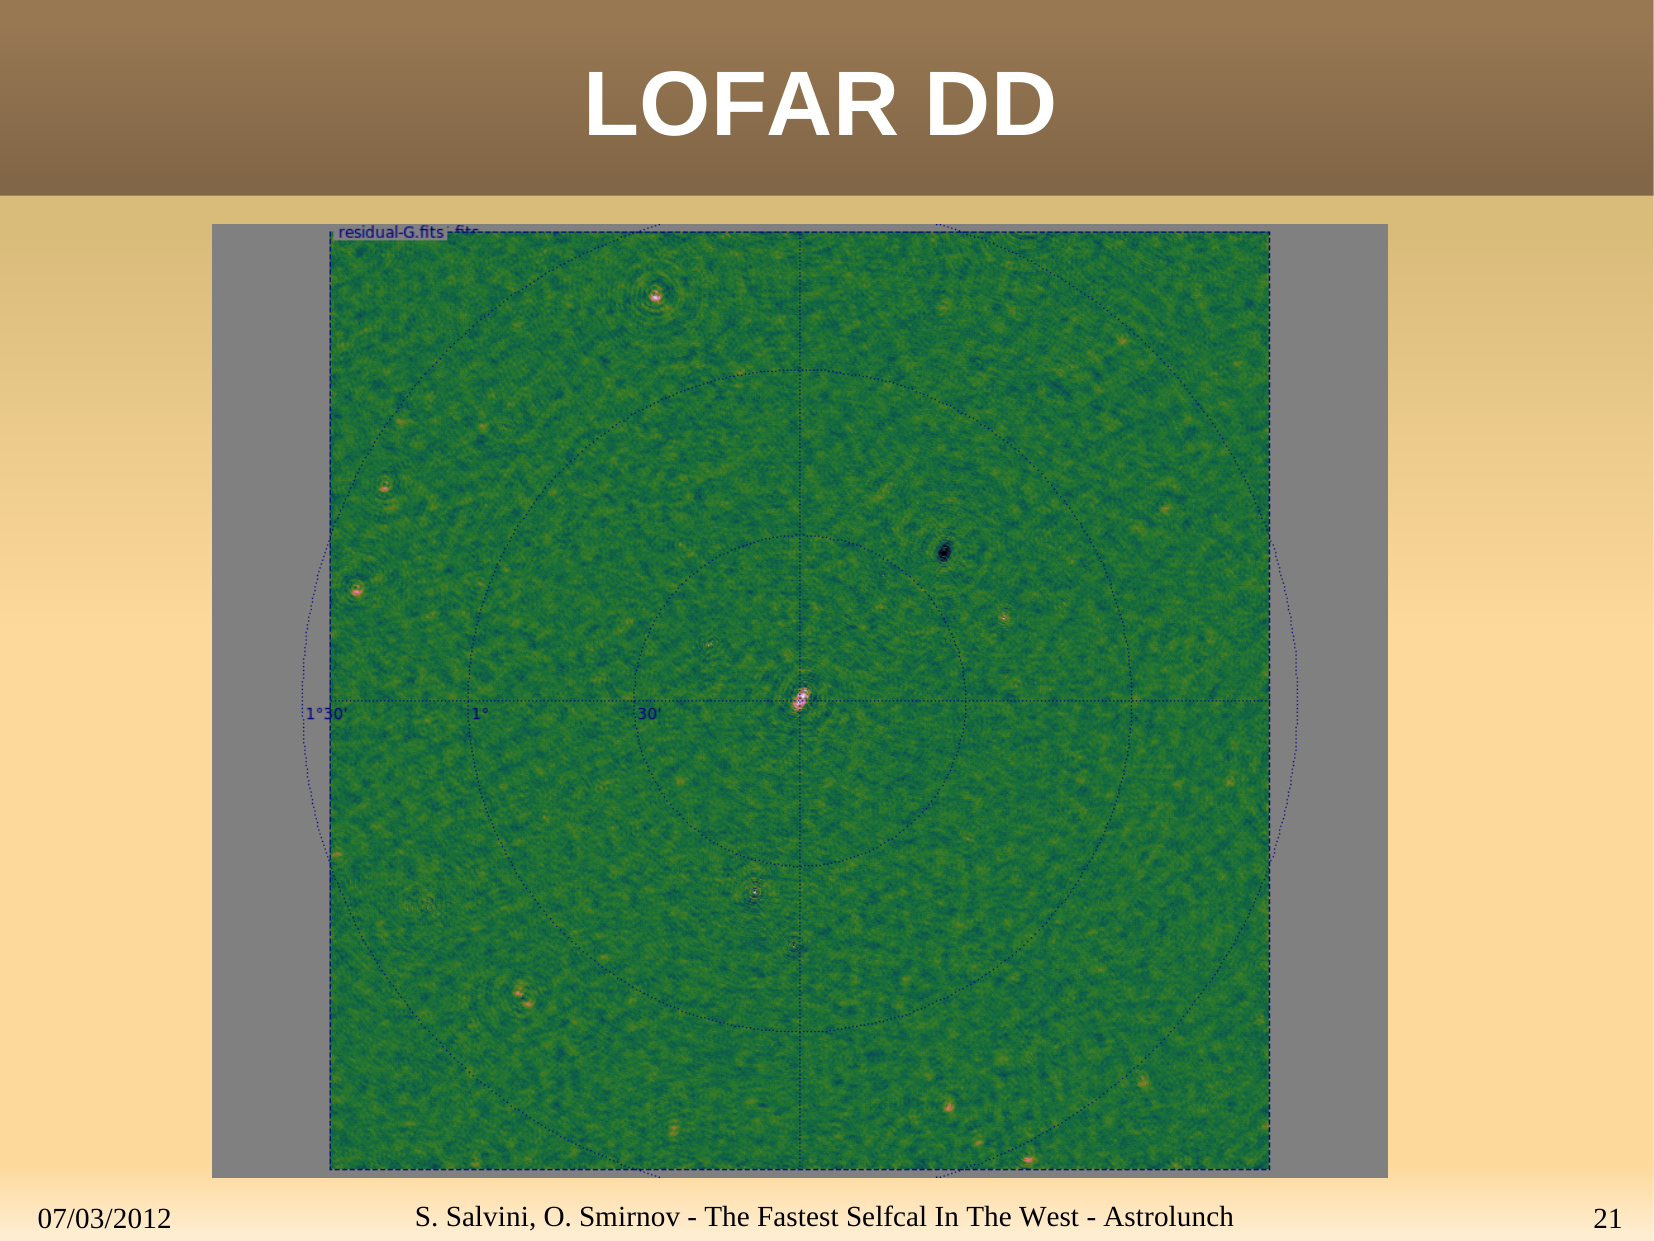

# LOFAR DD
S. Salvini, O. Smirnov - The Fastest Selfcal In The West - Astrolunch
07/03/2012
21